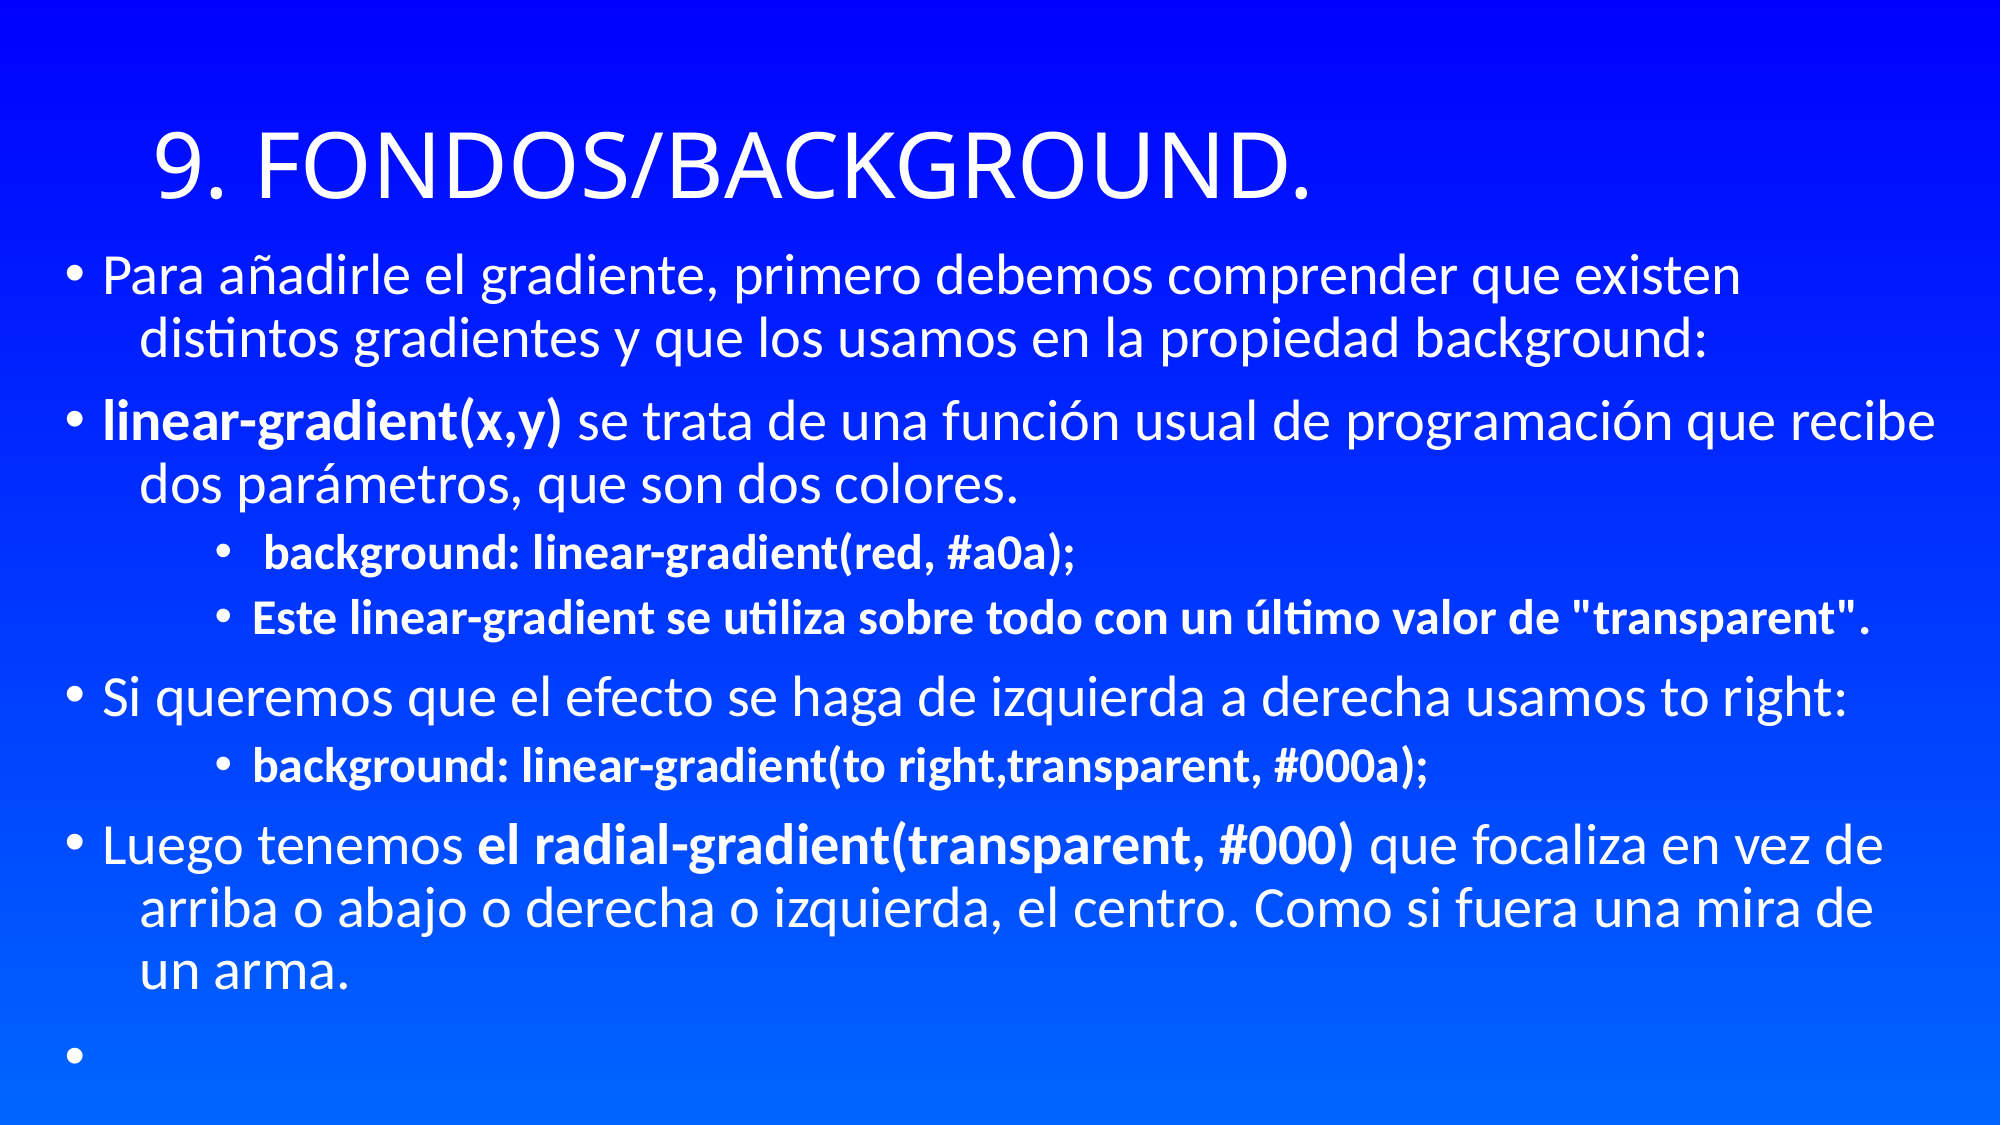

# 9. FONDOS/BACKGROUND.
Para añadirle el gradiente, primero debemos comprender que existen distintos gradientes y que los usamos en la propiedad background:
linear-gradient(x,y) se trata de una función usual de programación que recibe dos parámetros, que son dos colores.
 background: linear-gradient(red, #a0a);
Este linear-gradient se utiliza sobre todo con un último valor de "transparent".
Si queremos que el efecto se haga de izquierda a derecha usamos to right:
background: linear-gradient(to right,transparent, #000a);
Luego tenemos el radial-gradient(transparent, #000) que focaliza en vez de arriba o abajo o derecha o izquierda, el centro. Como si fuera una mira de un arma.